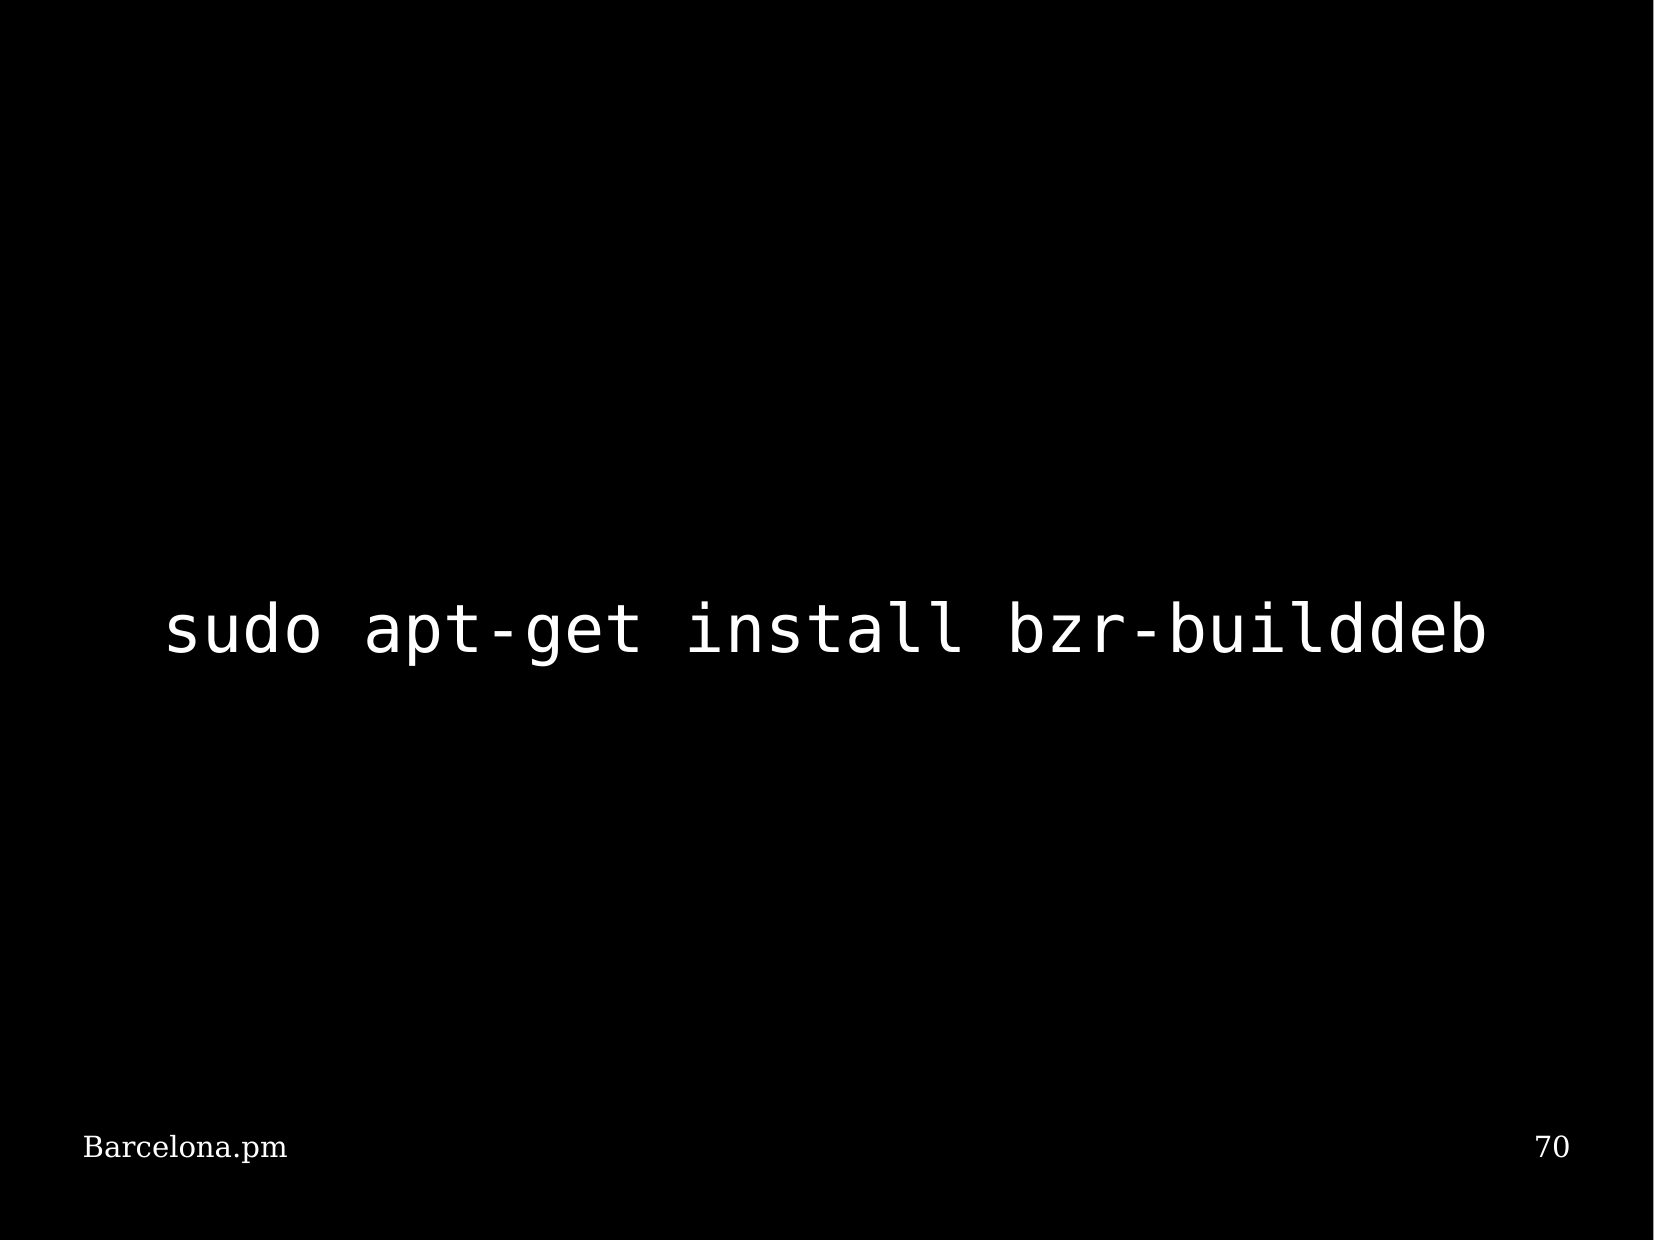

# sudo apt-get install bzr-builddeb
Barcelona.pm
70